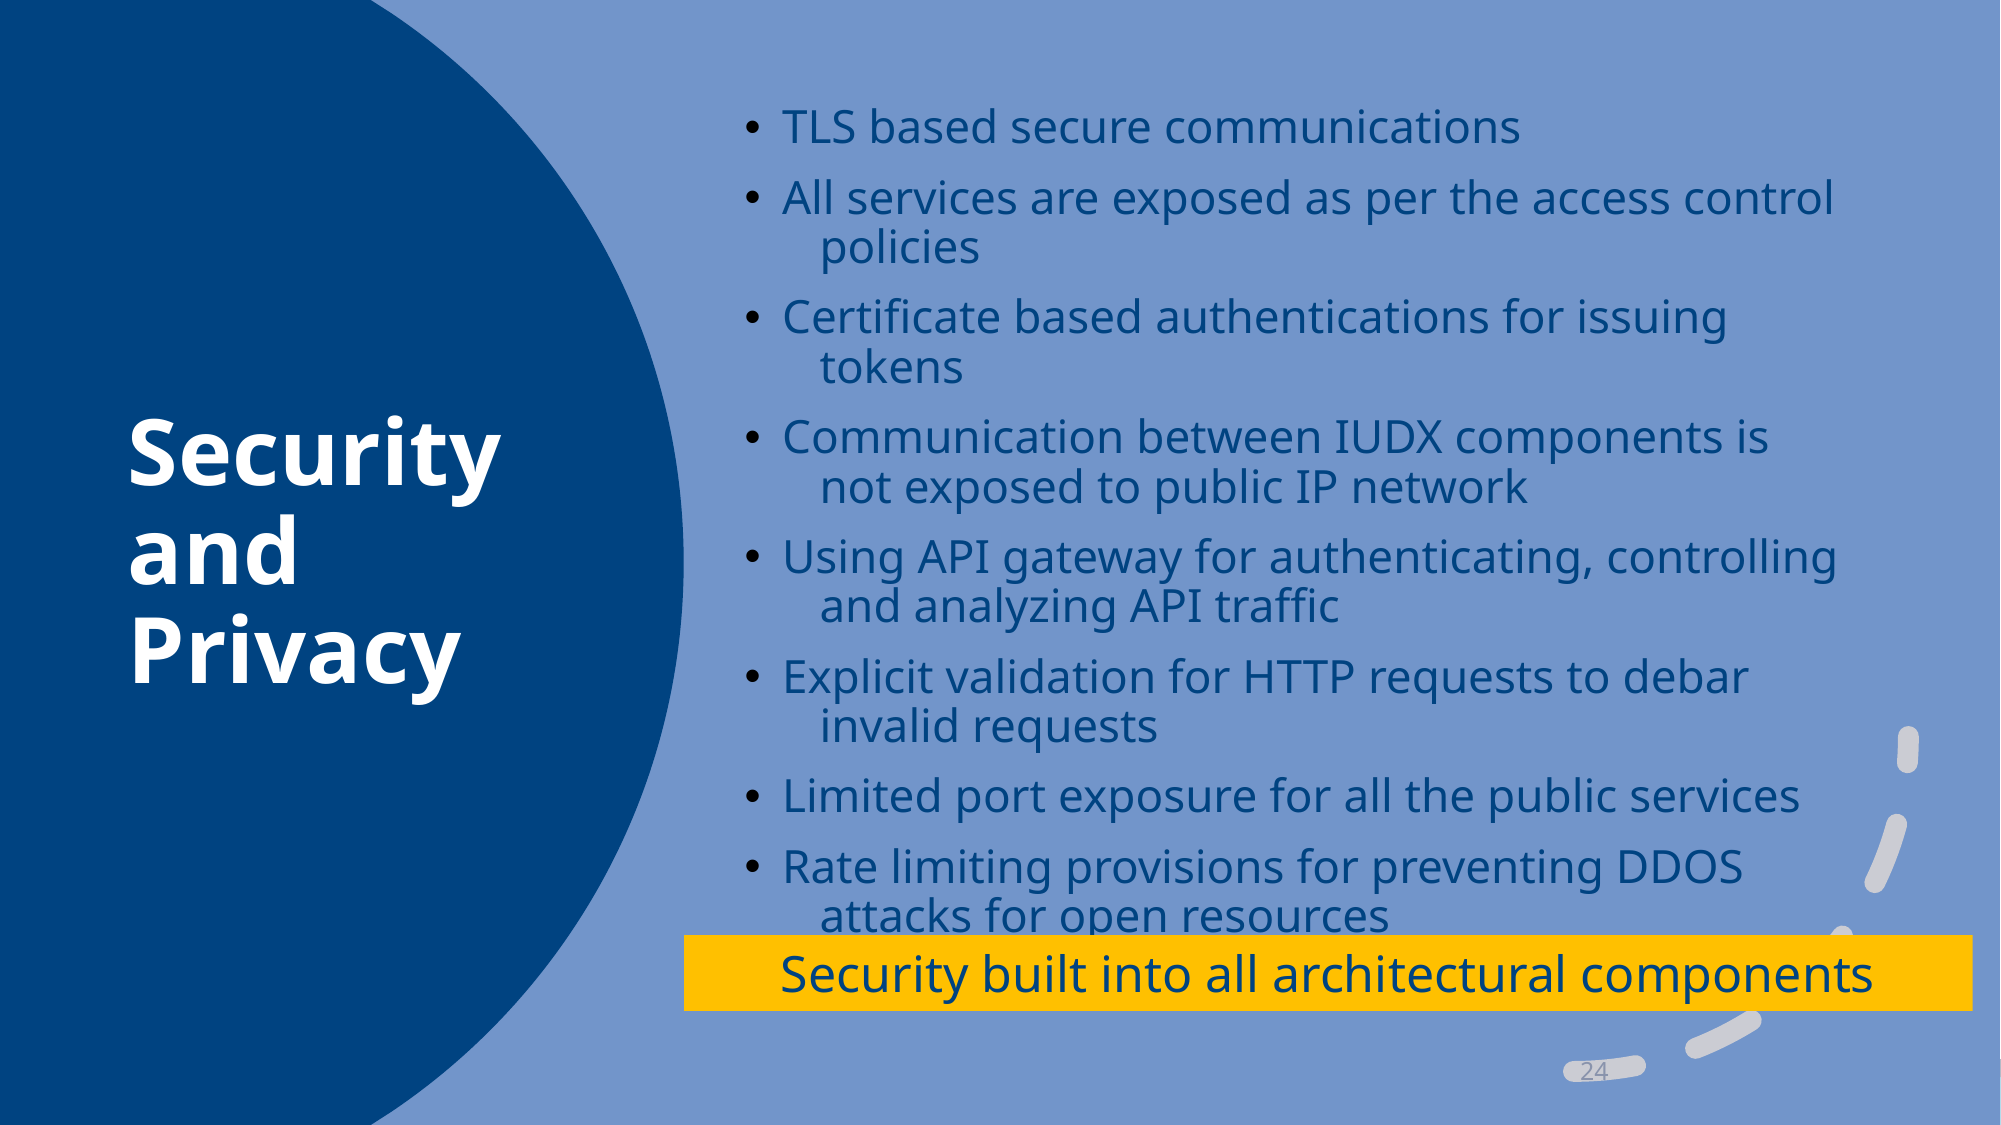

TLS based secure communications
All services are exposed as per the access control policies
Certificate based authentications for issuing tokens
Communication between IUDX components is not exposed to public IP network
Using API gateway for authenticating, controlling and analyzing API traffic
Explicit validation for HTTP requests to debar invalid requests
Limited port exposure for all the public services
Rate limiting provisions for preventing DDOS attacks for open resources
# Security and Privacy
Security built into all architectural components